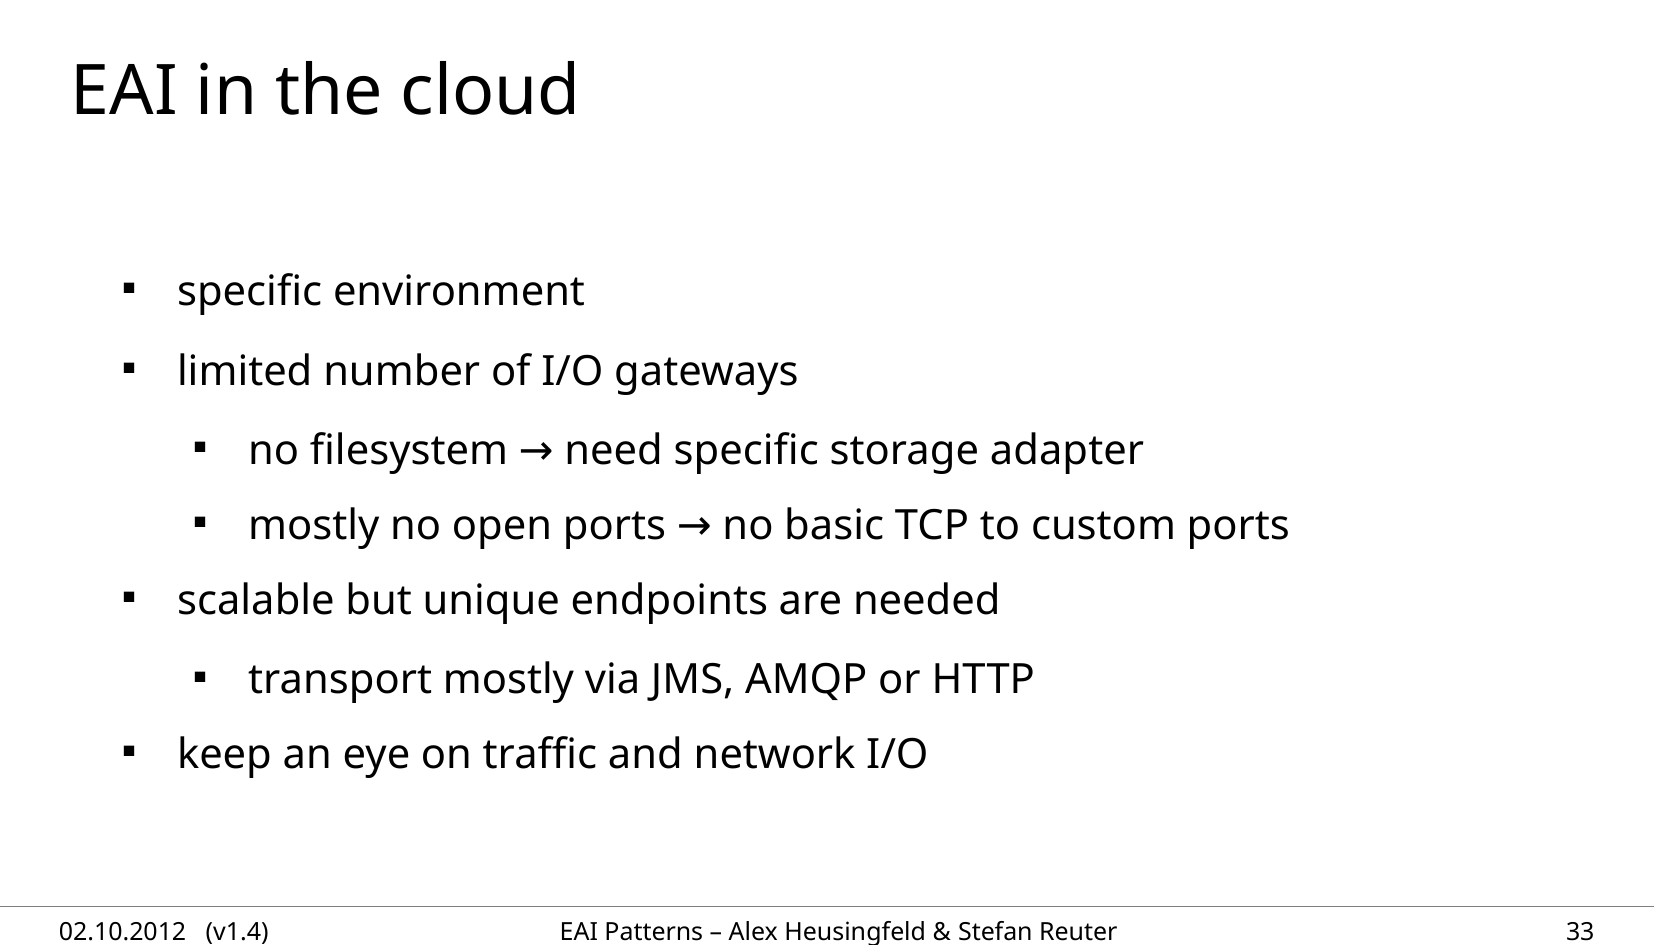

# EAI in the cloud
specific environment
limited number of I/O gateways
no filesystem → need specific storage adapter
mostly no open ports → no basic TCP to custom ports
scalable but unique endpoints are needed
transport mostly via JMS, AMQP or HTTP
keep an eye on traffic and network I/O
2012-08-30
EAI Patterns - Alex Heusingfeld & Stefan Reuter
33